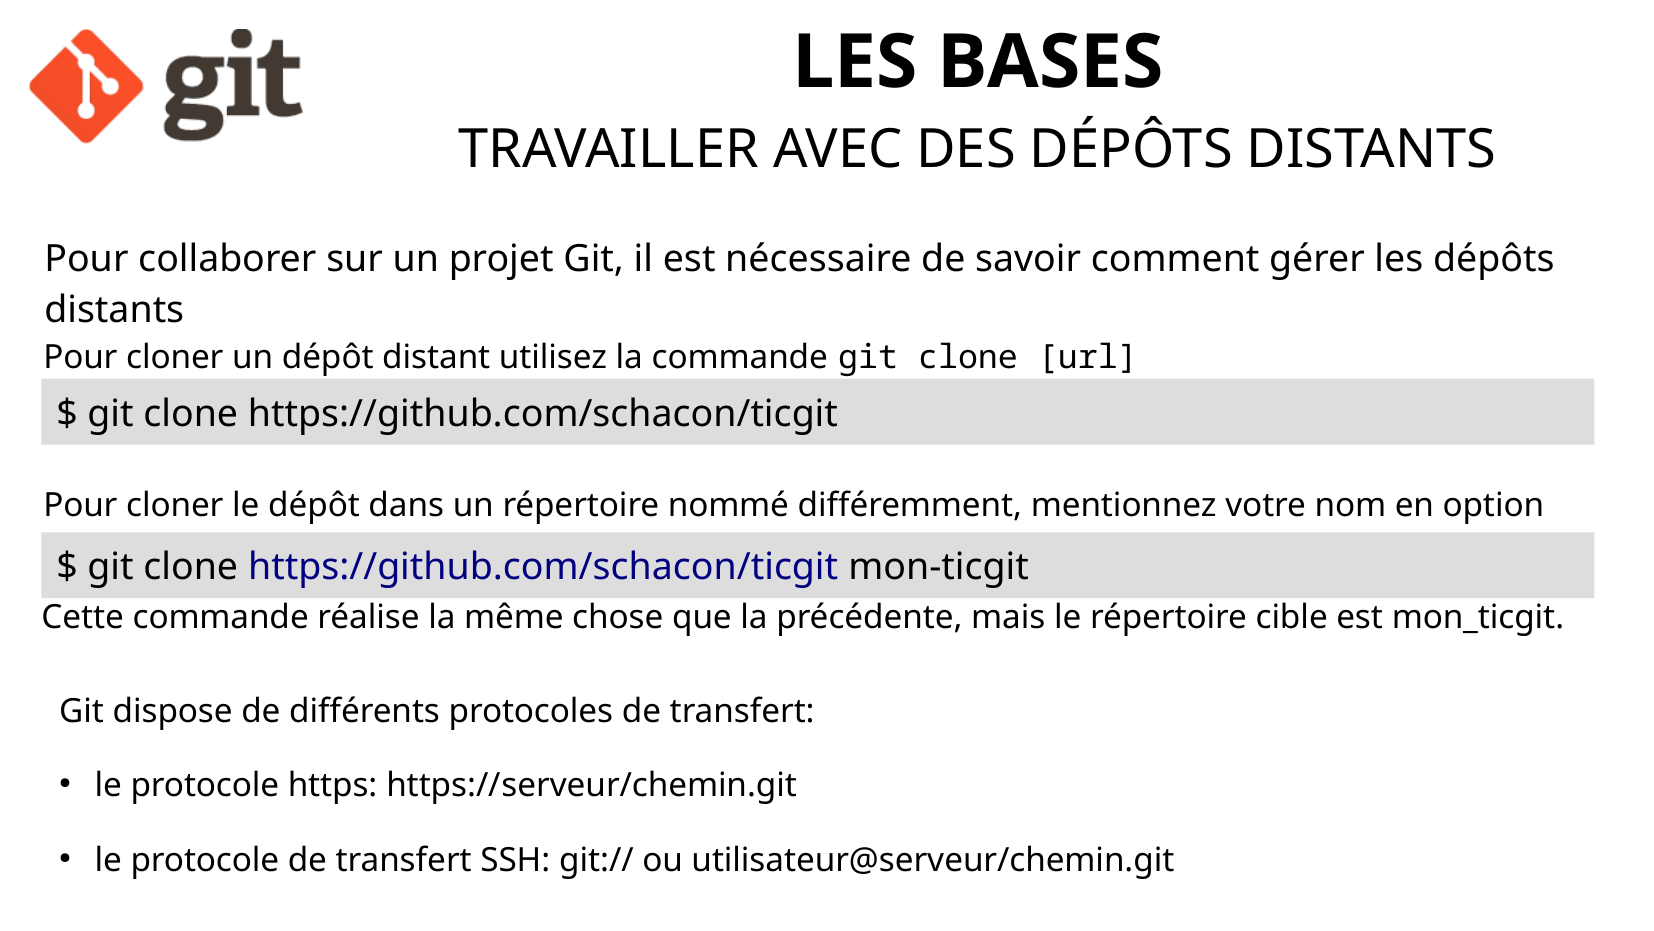

Les bases
Travailler avec des dépôts distants
Pour collaborer sur un projet Git, il est nécessaire de savoir comment gérer les dépôts distants
Pour cloner un dépôt distant utilisez la commande git clone [url]
$ git clone https://github.com/schacon/ticgit
Pour cloner le dépôt dans un répertoire nommé différemment, mentionnez votre nom en option
$ git clone https://github.com/schacon/ticgit mon-ticgit
Cette commande réalise la même chose que la précédente, mais le répertoire cible est mon_ticgit.
Git dispose de différents protocoles de transfert:
le protocole https: https://serveur/chemin.git
le protocole de transfert SSH: git:// ou utilisateur@serveur/chemin.git